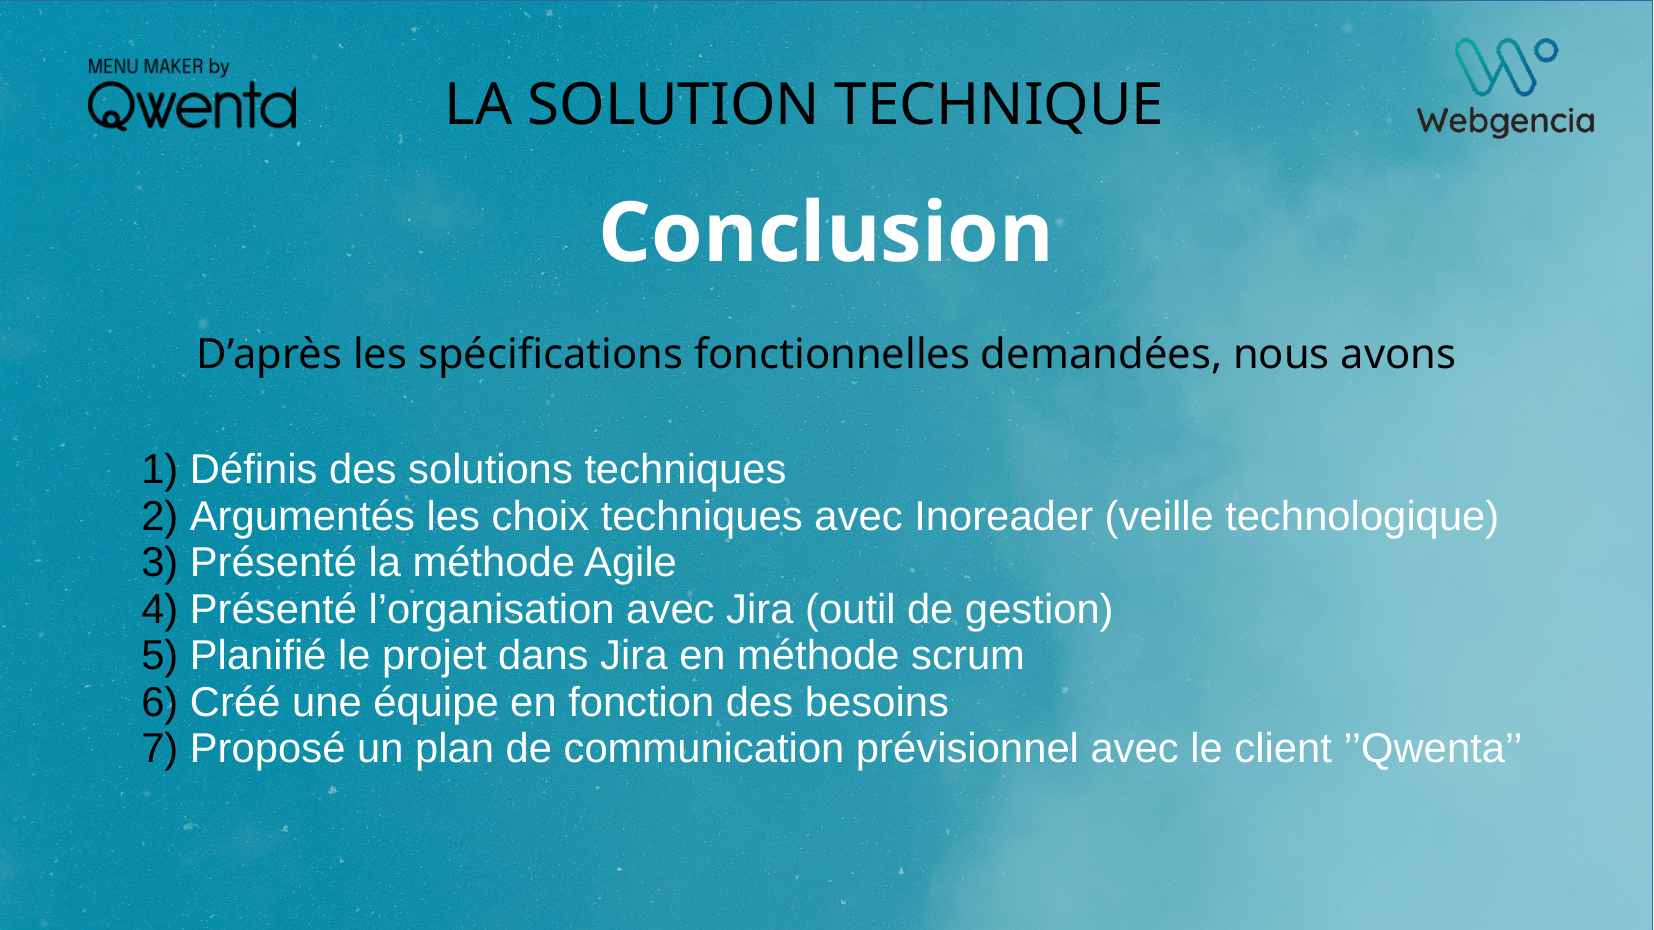

LA SOLUTION TECHNIQUE
# Conclusion
D’après les spécifications fonctionnelles demandées, nous avons
 Définis des solutions techniques
 Argumentés les choix techniques avec Inoreader (veille technologique)
 Présenté la méthode Agile
 Présenté l’organisation avec Jira (outil de gestion)
 Planifié le projet dans Jira en méthode scrum
 Créé une équipe en fonction des besoins
 Proposé un plan de communication prévisionnel avec le client ’’Qwenta’’